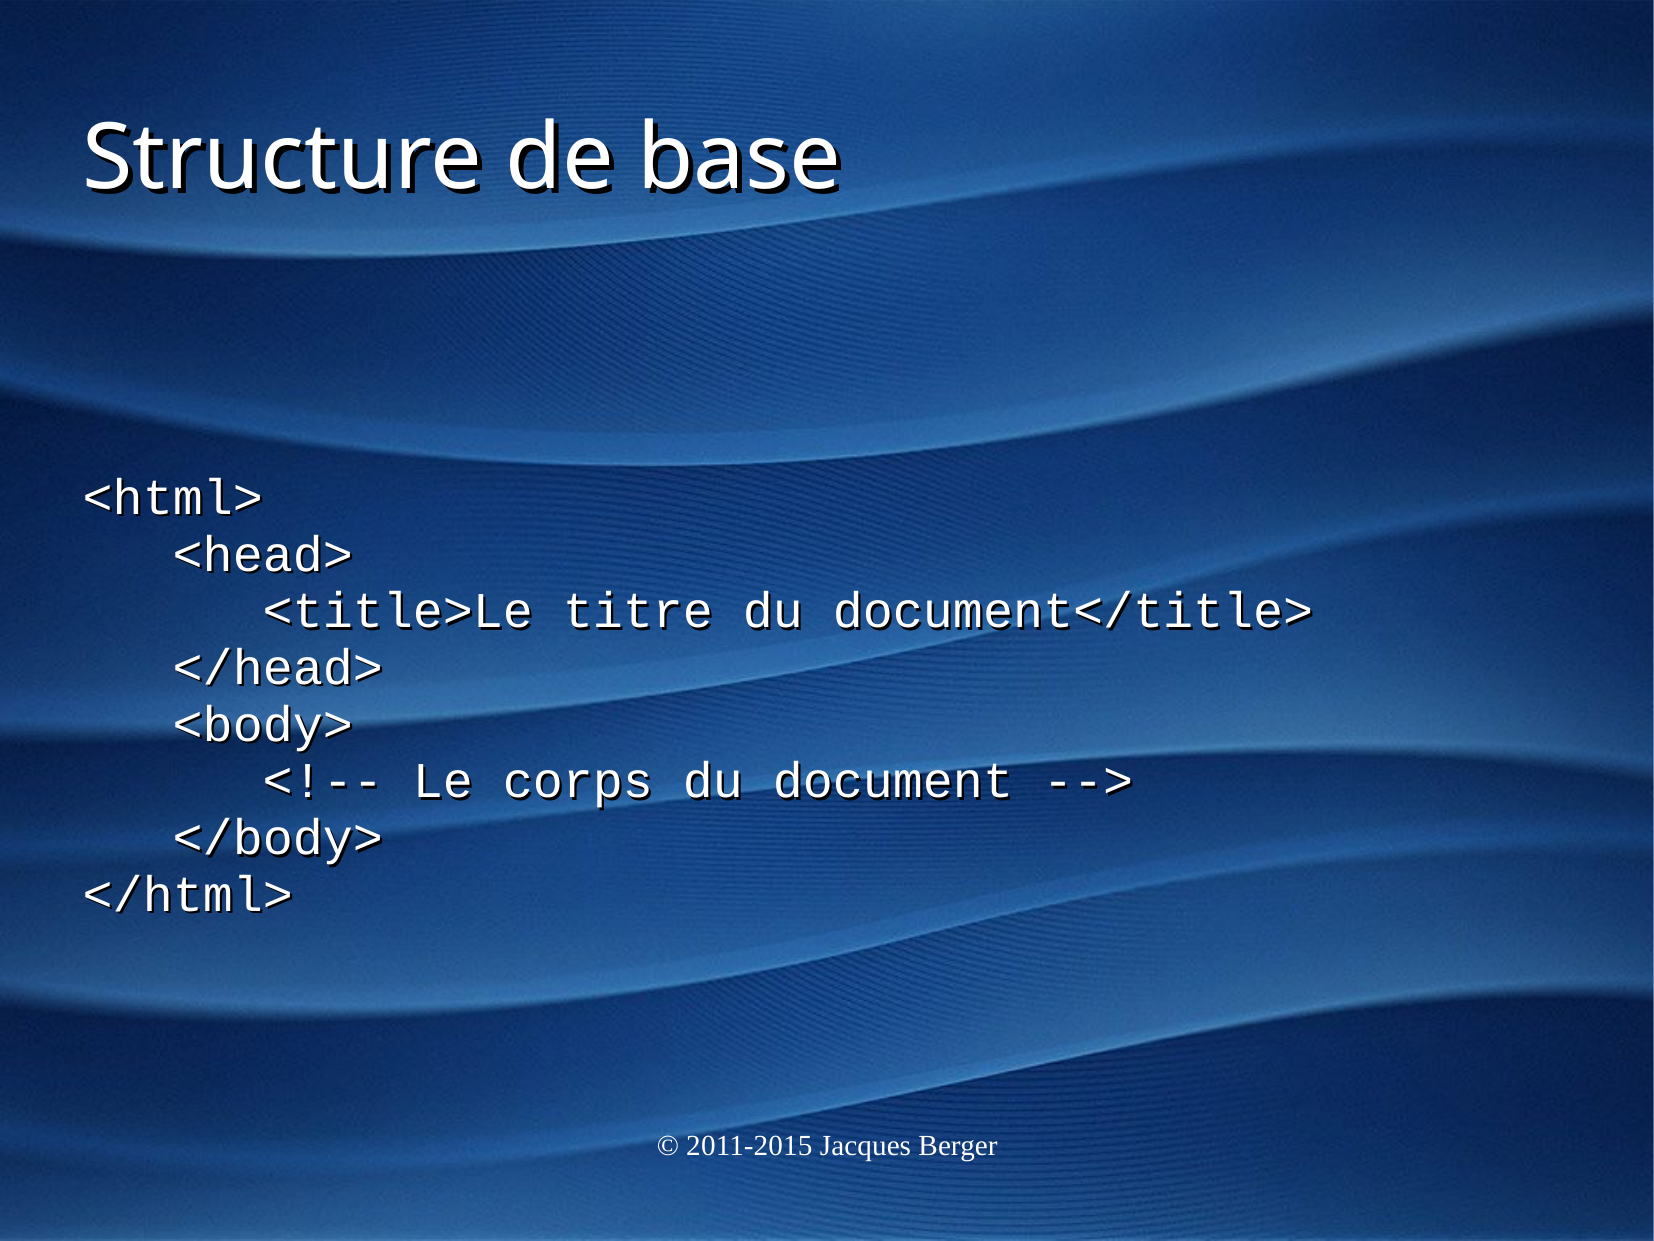

# Structure de base
<html>
 <head>
 <title>Le titre du document</title>
 </head>
 <body>
 <!-- Le corps du document -->
 </body>
</html>
© 2011-2015 Jacques Berger